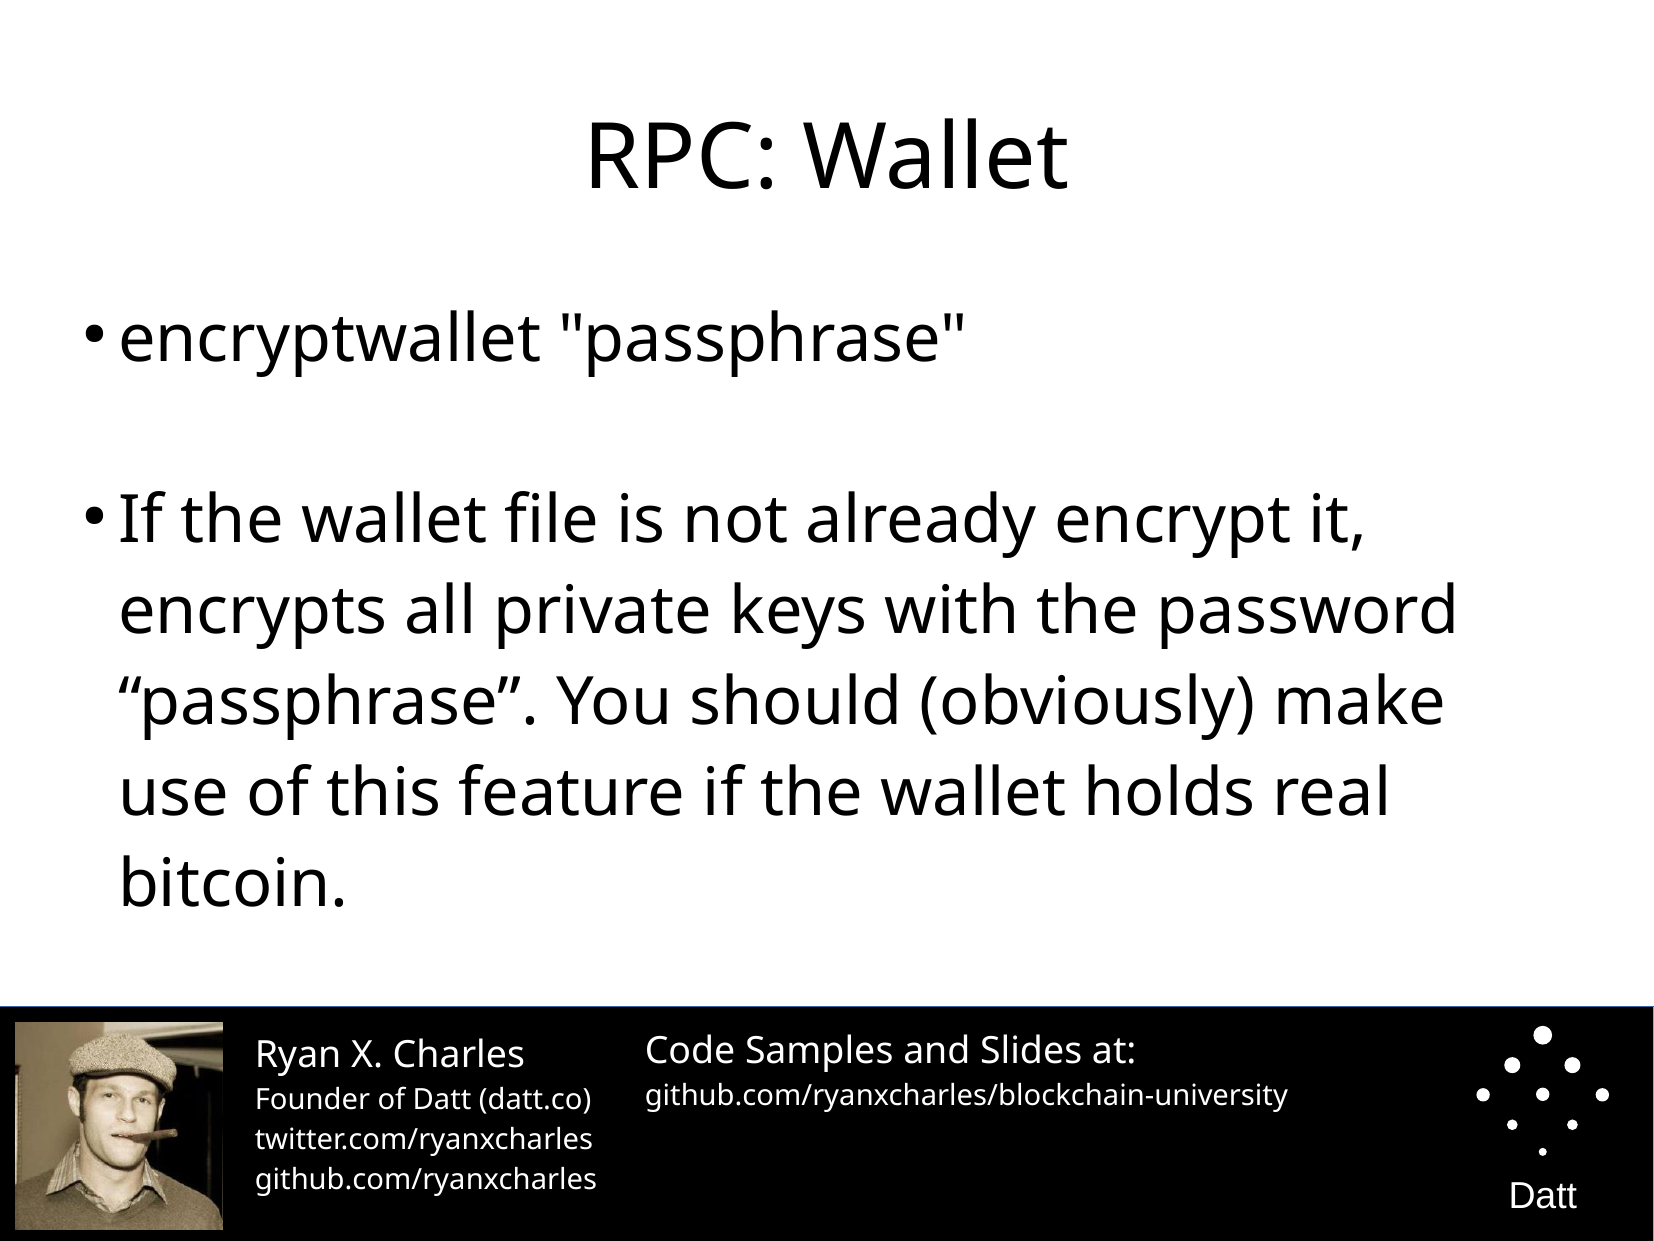

# RPC: Wallet
encryptwallet "passphrase"
If the wallet file is not already encrypt it, encrypts all private keys with the password “passphrase”. You should (obviously) make use of this feature if the wallet holds real bitcoin.
Code Samples and Slides at:
github.com/ryanxcharles/blockchain-university
Ryan X. Charles
Founder of Datt (datt.co)
twitter.com/ryanxcharles
github.com/ryanxcharles
Datt